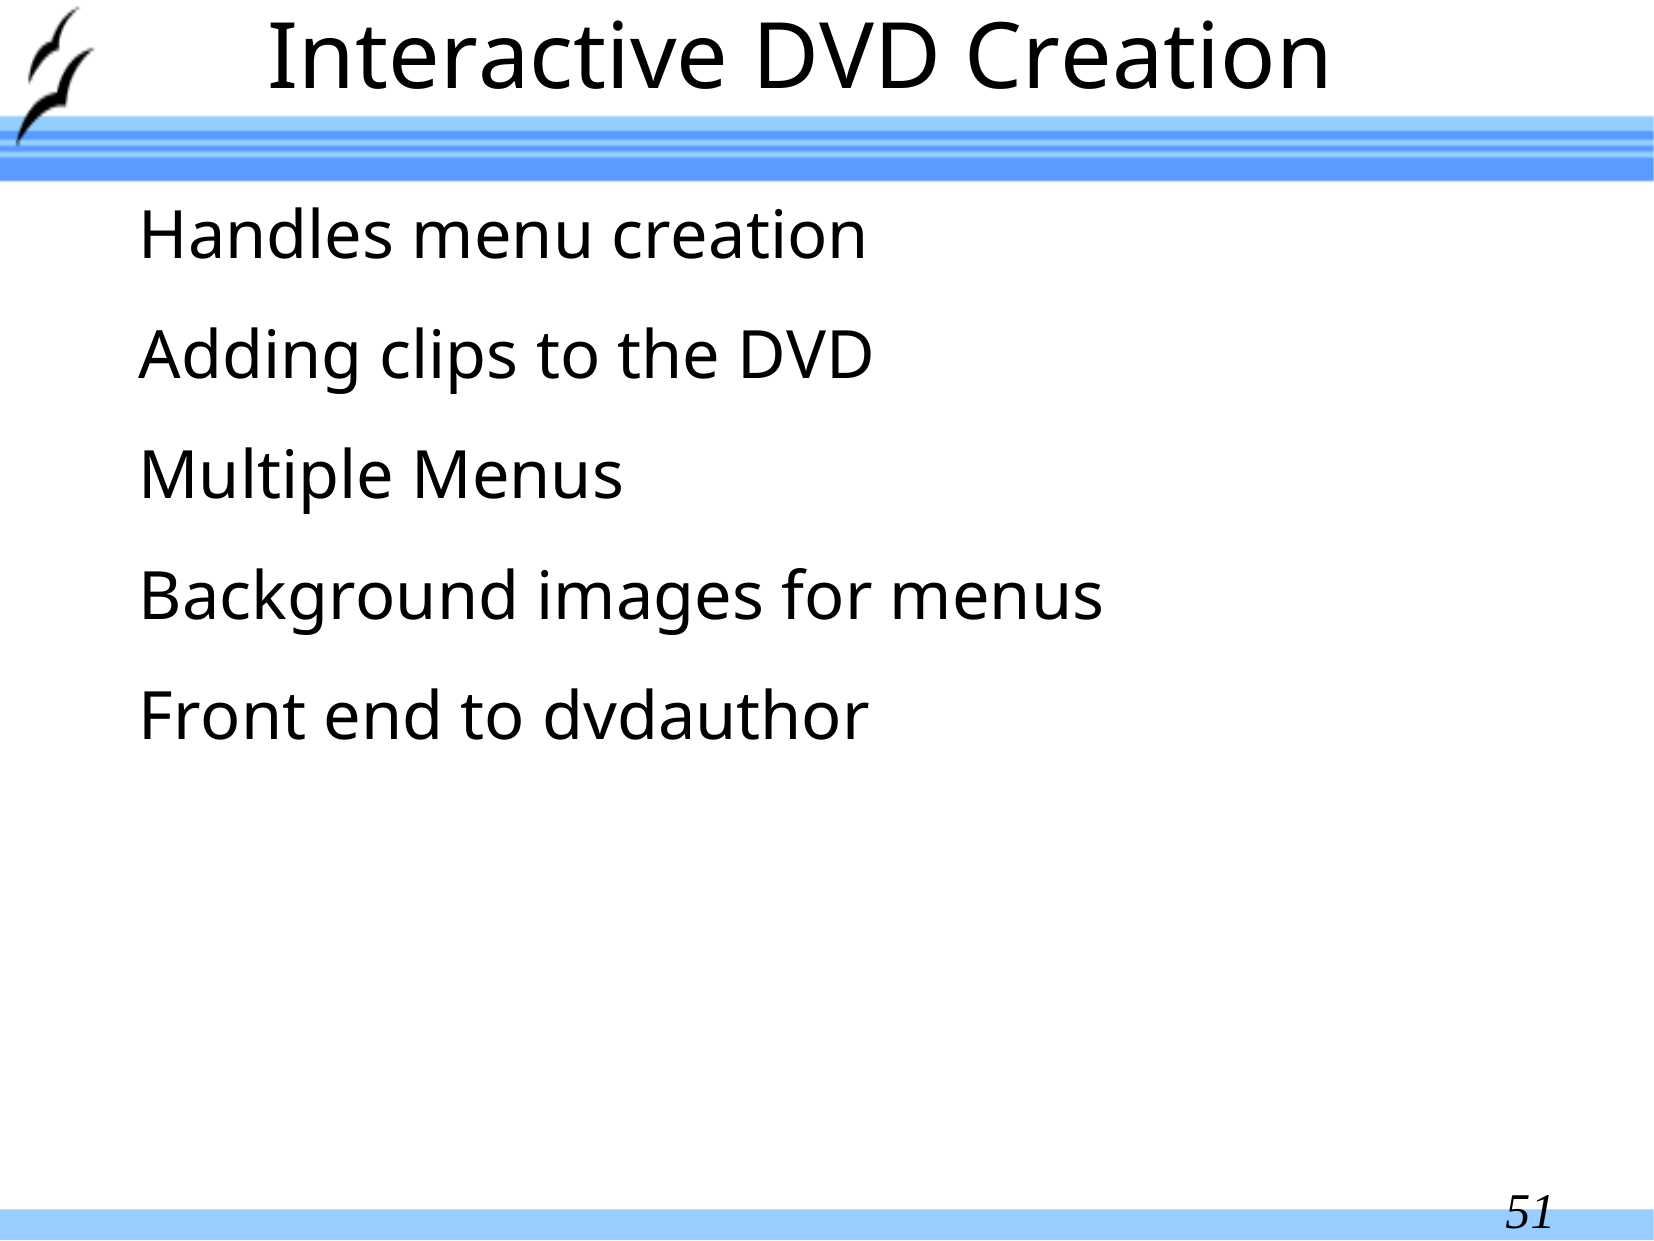

# Interactive DVD Creation
Handles menu creation
Adding clips to the DVD
Multiple Menus
Background images for menus
Front end to dvdauthor